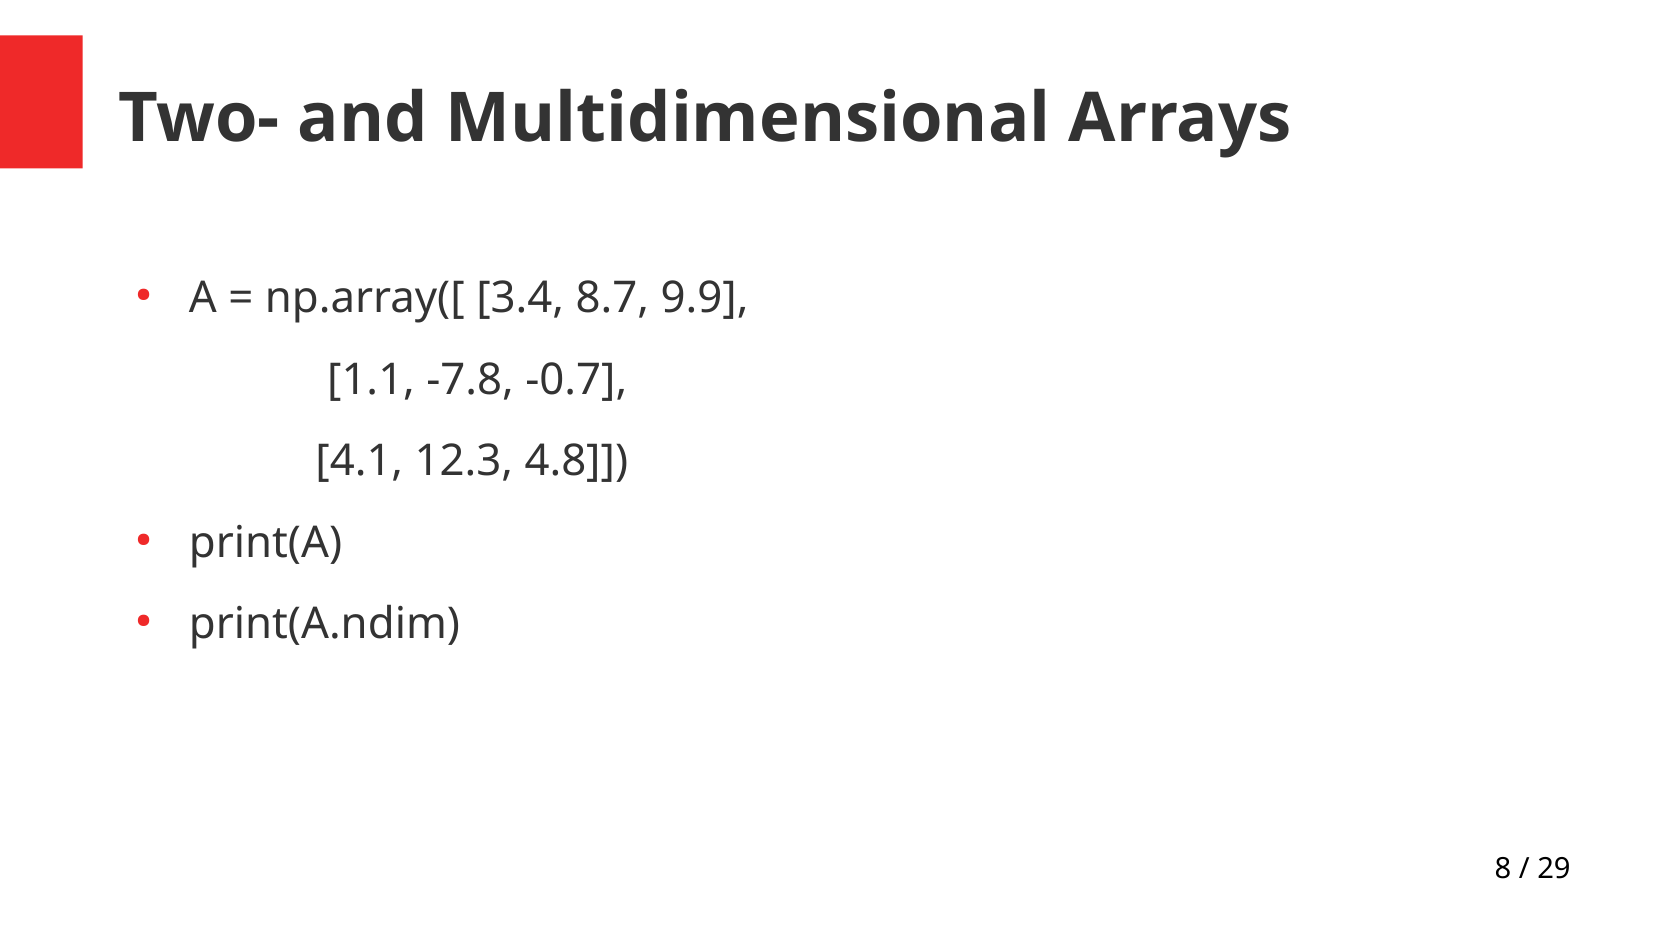

# Two- and Multidimensional Arrays
A = np.array([ [3.4, 8.7, 9.9],
 [1.1, -7.8, -0.7],
 [4.1, 12.3, 4.8]])
print(A)
print(A.ndim)
8